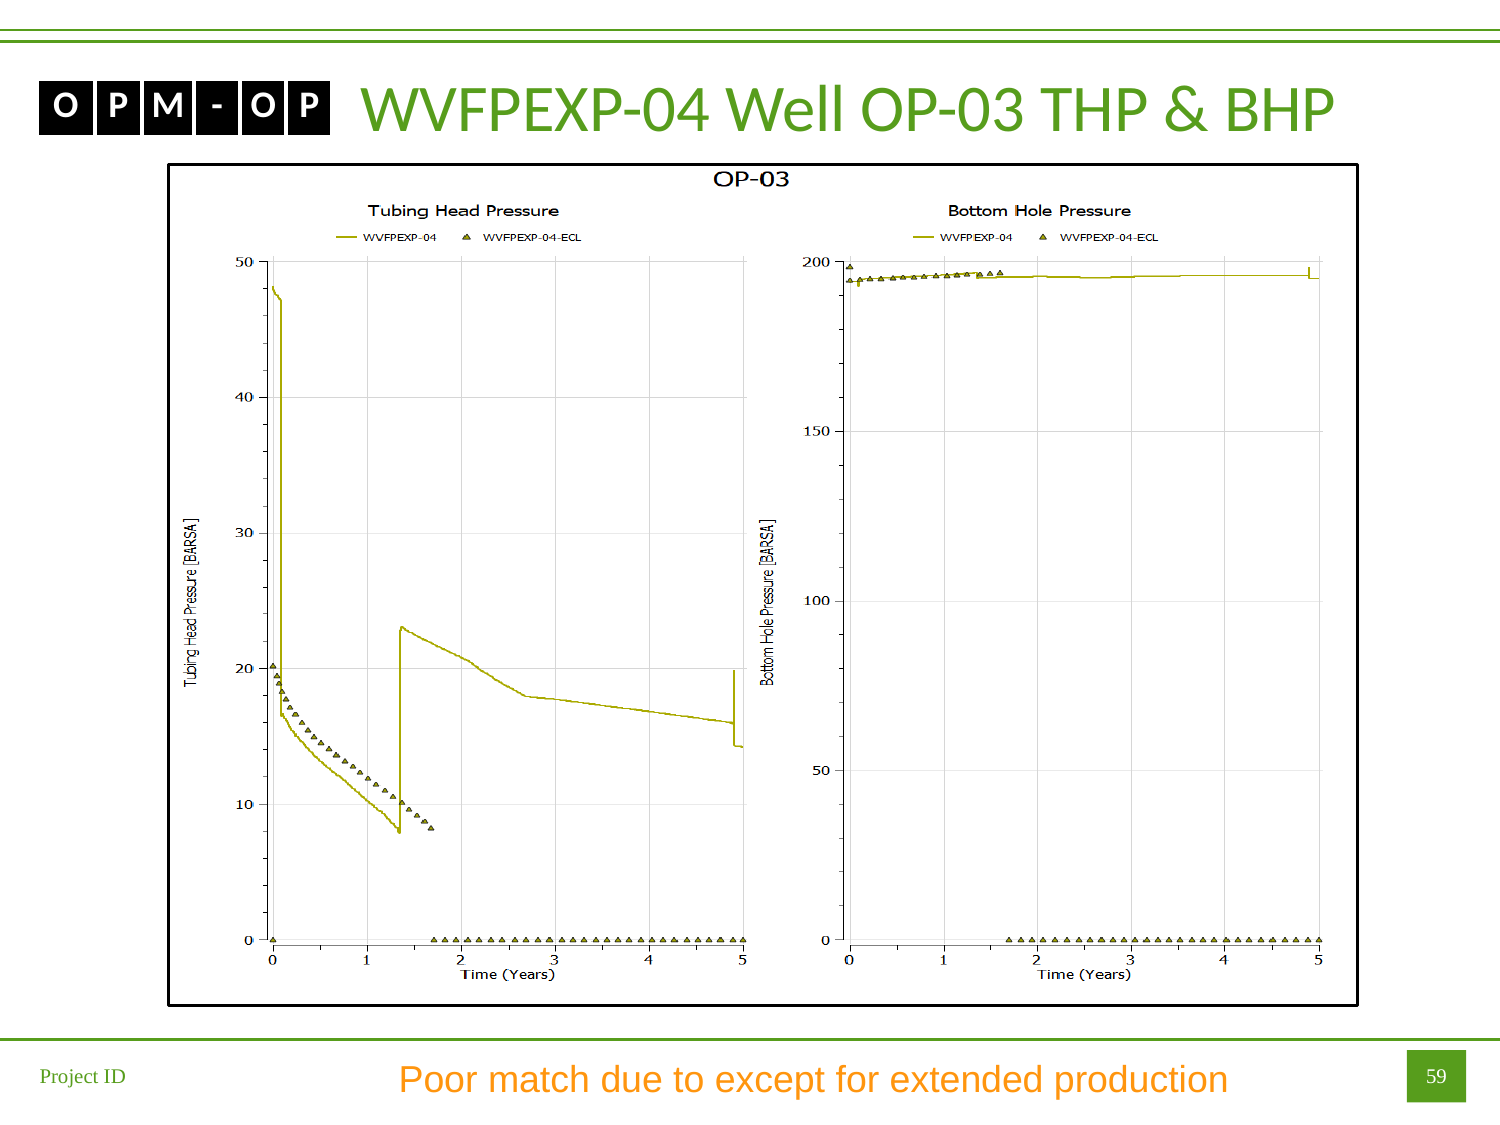

# WVFPEXP-04 Well OP-03 THP & BHP
Project ID
59
Poor match due to except for extended production